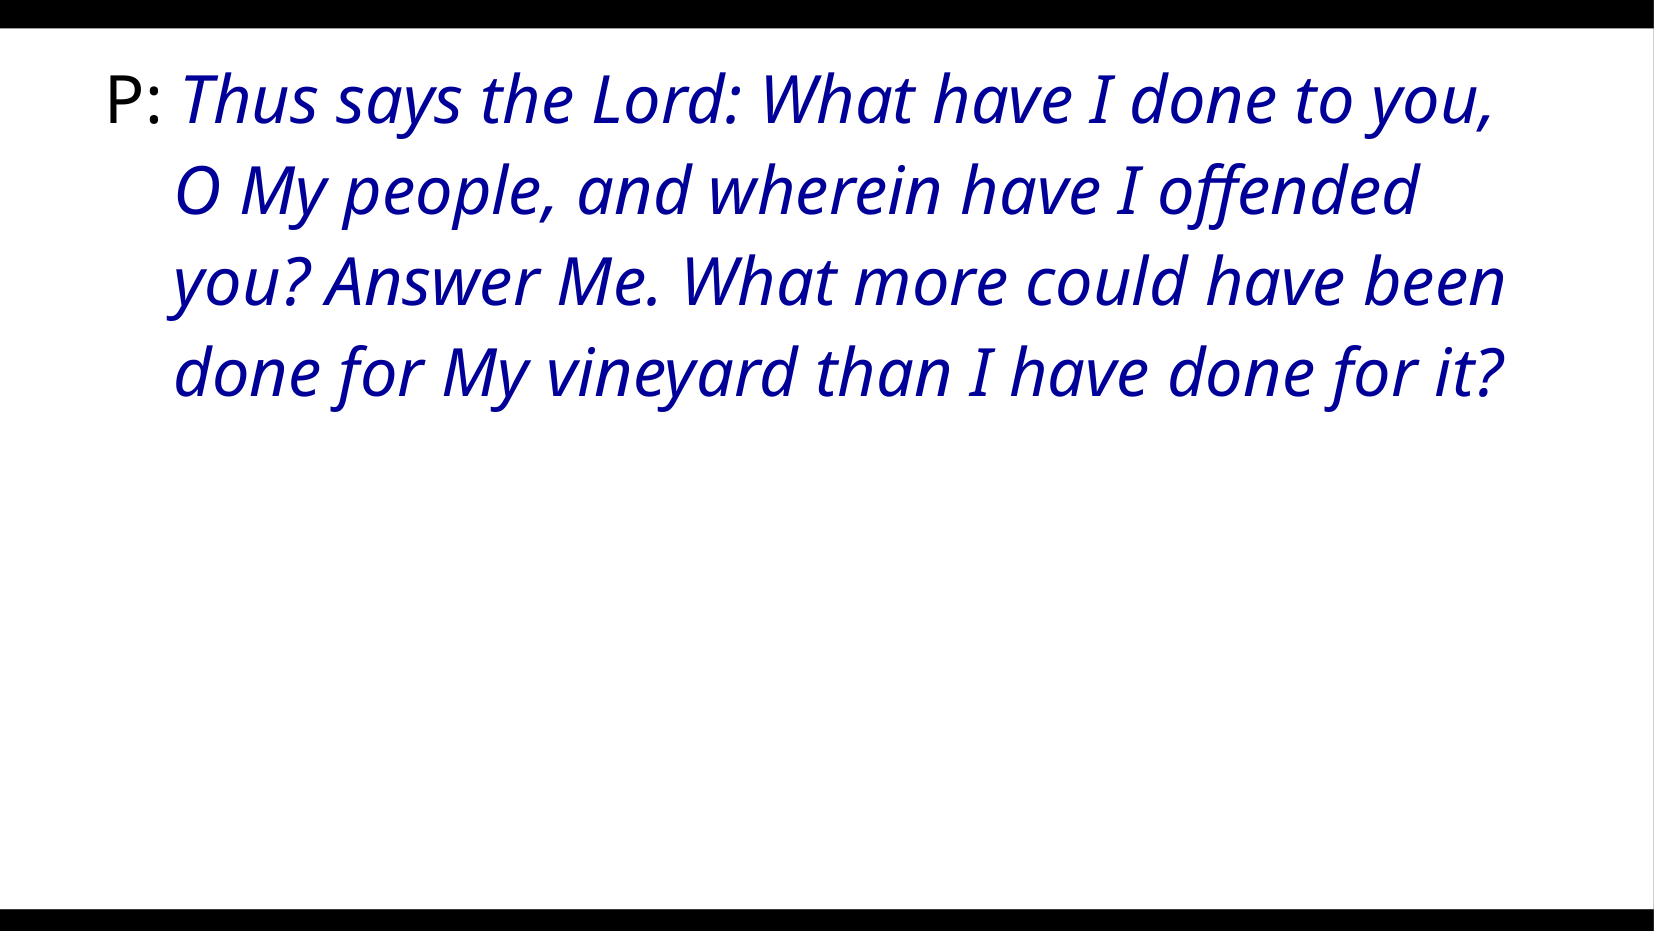

P:	Thus says the Lord: What have I done to you,
 O My people, and wherein have I offended
 you? Answer Me. What more could have been
 done for My vineyard than I have done for it?